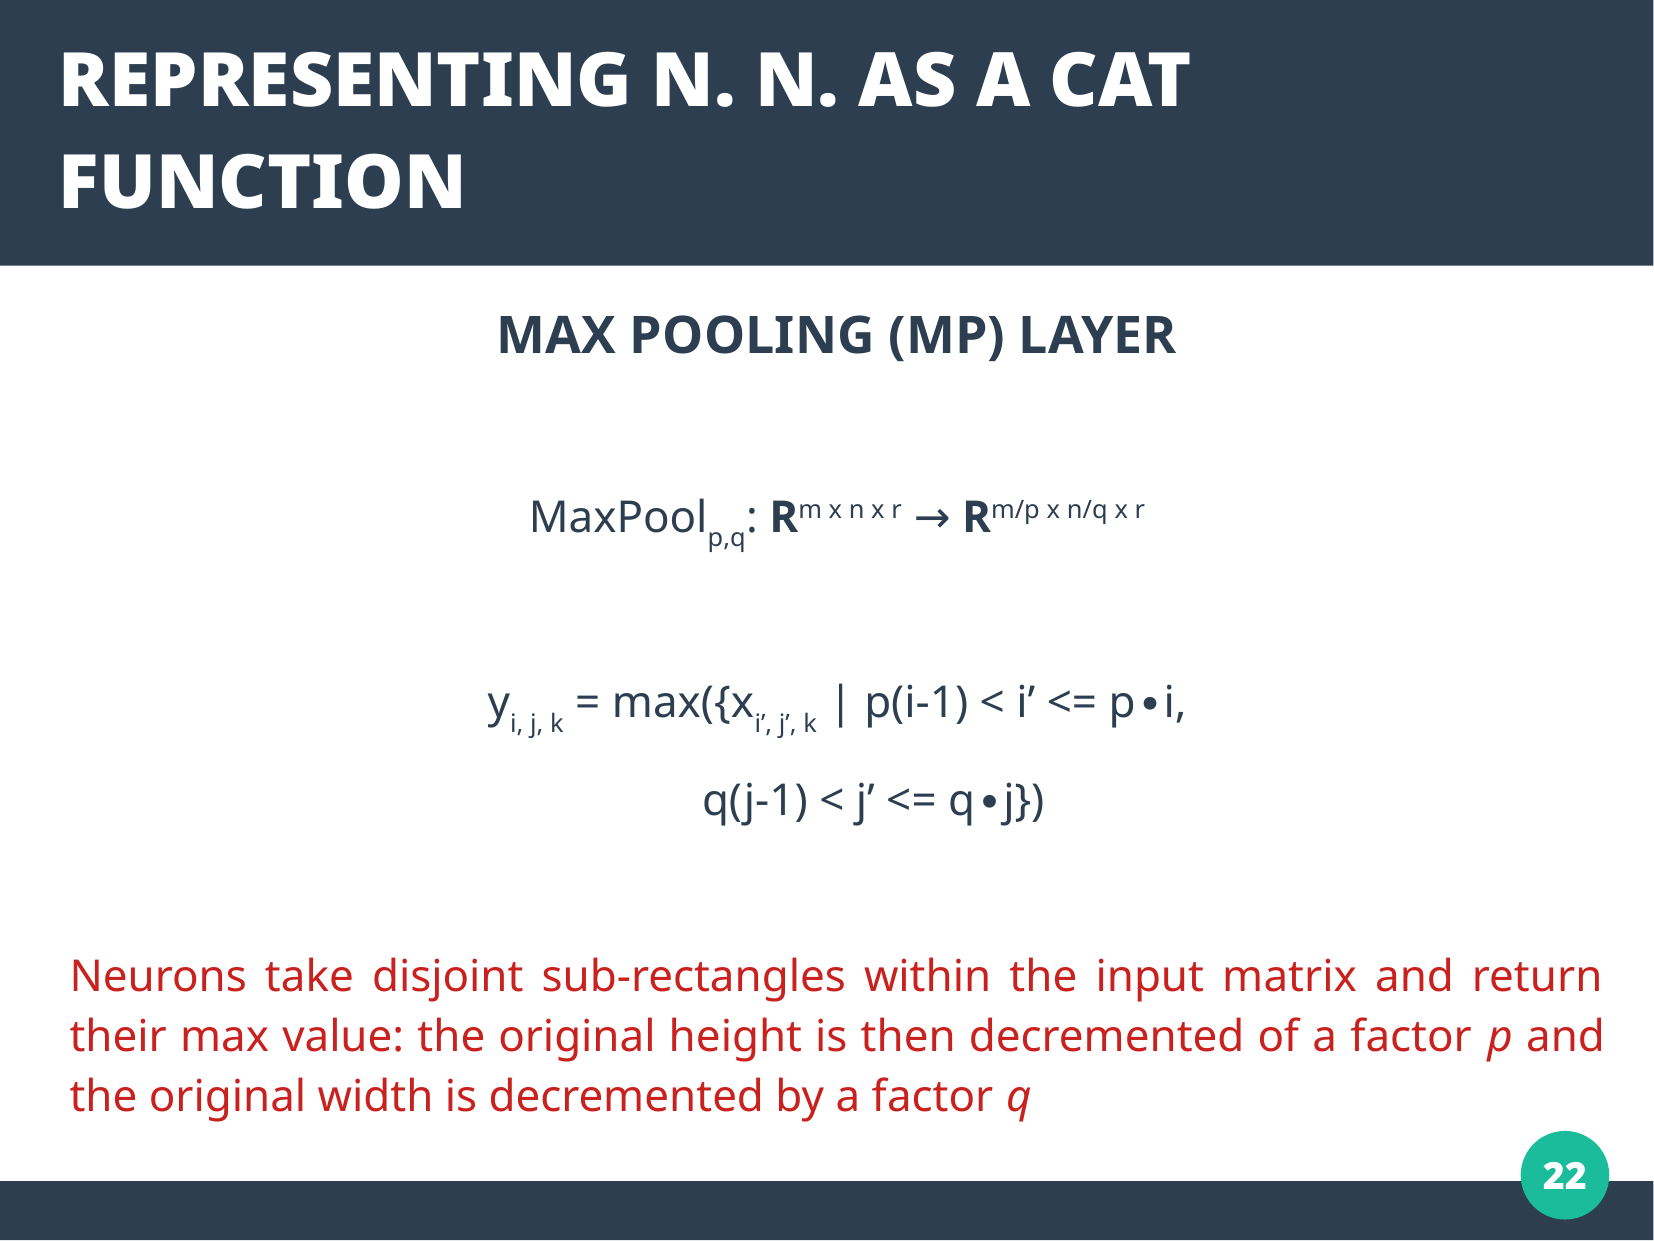

# REPRESENTING N. N. AS A CAT FUNCTION
MAX POOLING (MP) LAYER
MaxPoolp,q: Rm x n x r → Rm/p x n/q x r
yi, j, k = max({xi’, j’, k | p(i-1) < i’ <= p∙i,
 					q(j-1) < j’ <= q∙j})
Neurons take disjoint sub-rectangles within the input matrix and return their max value: the original height is then decremented of a factor p and the original width is decremented by a factor q
22